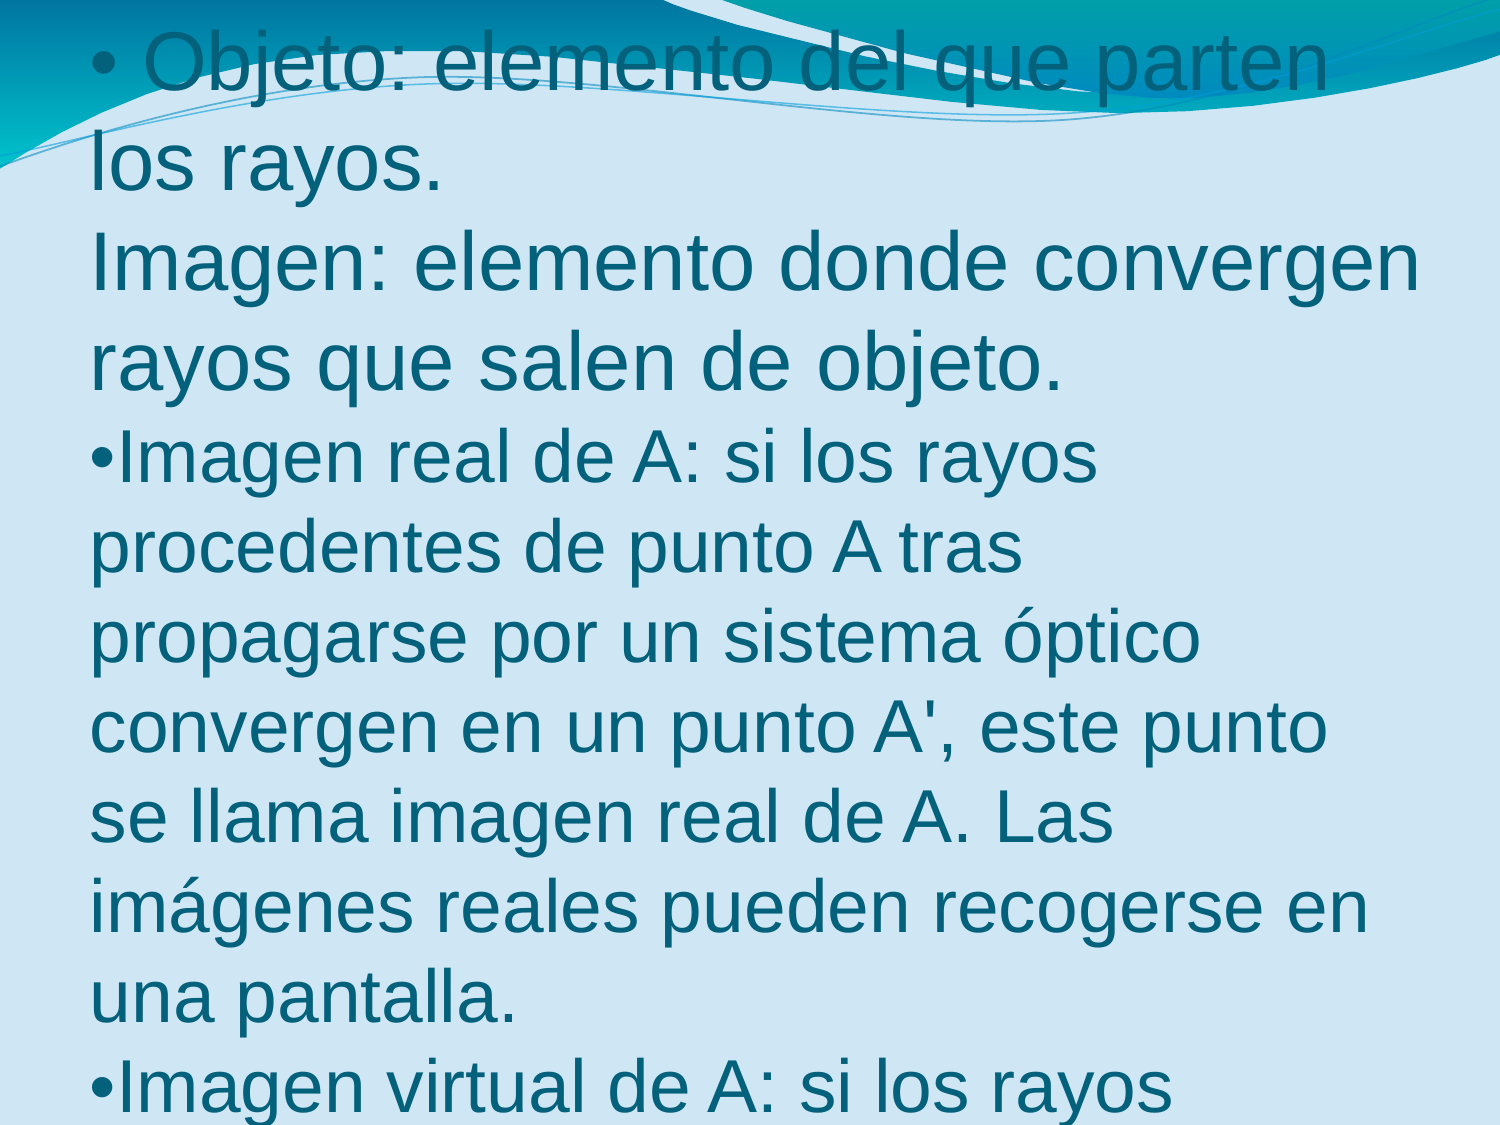

# • Objeto: elemento del que parten los rayos. Imagen: elemento donde convergen rayos que salen de objeto. •Imagen real de A: si los rayos procedentes de punto A tras propagarse por un sistema óptico convergen en un punto A', este punto se llama imagen real de A. Las imágenes reales pueden recogerse en una pantalla. •Imagen virtual de A: si los rayos procedentes de un punto A tras propagarse un sistema óptico divergen